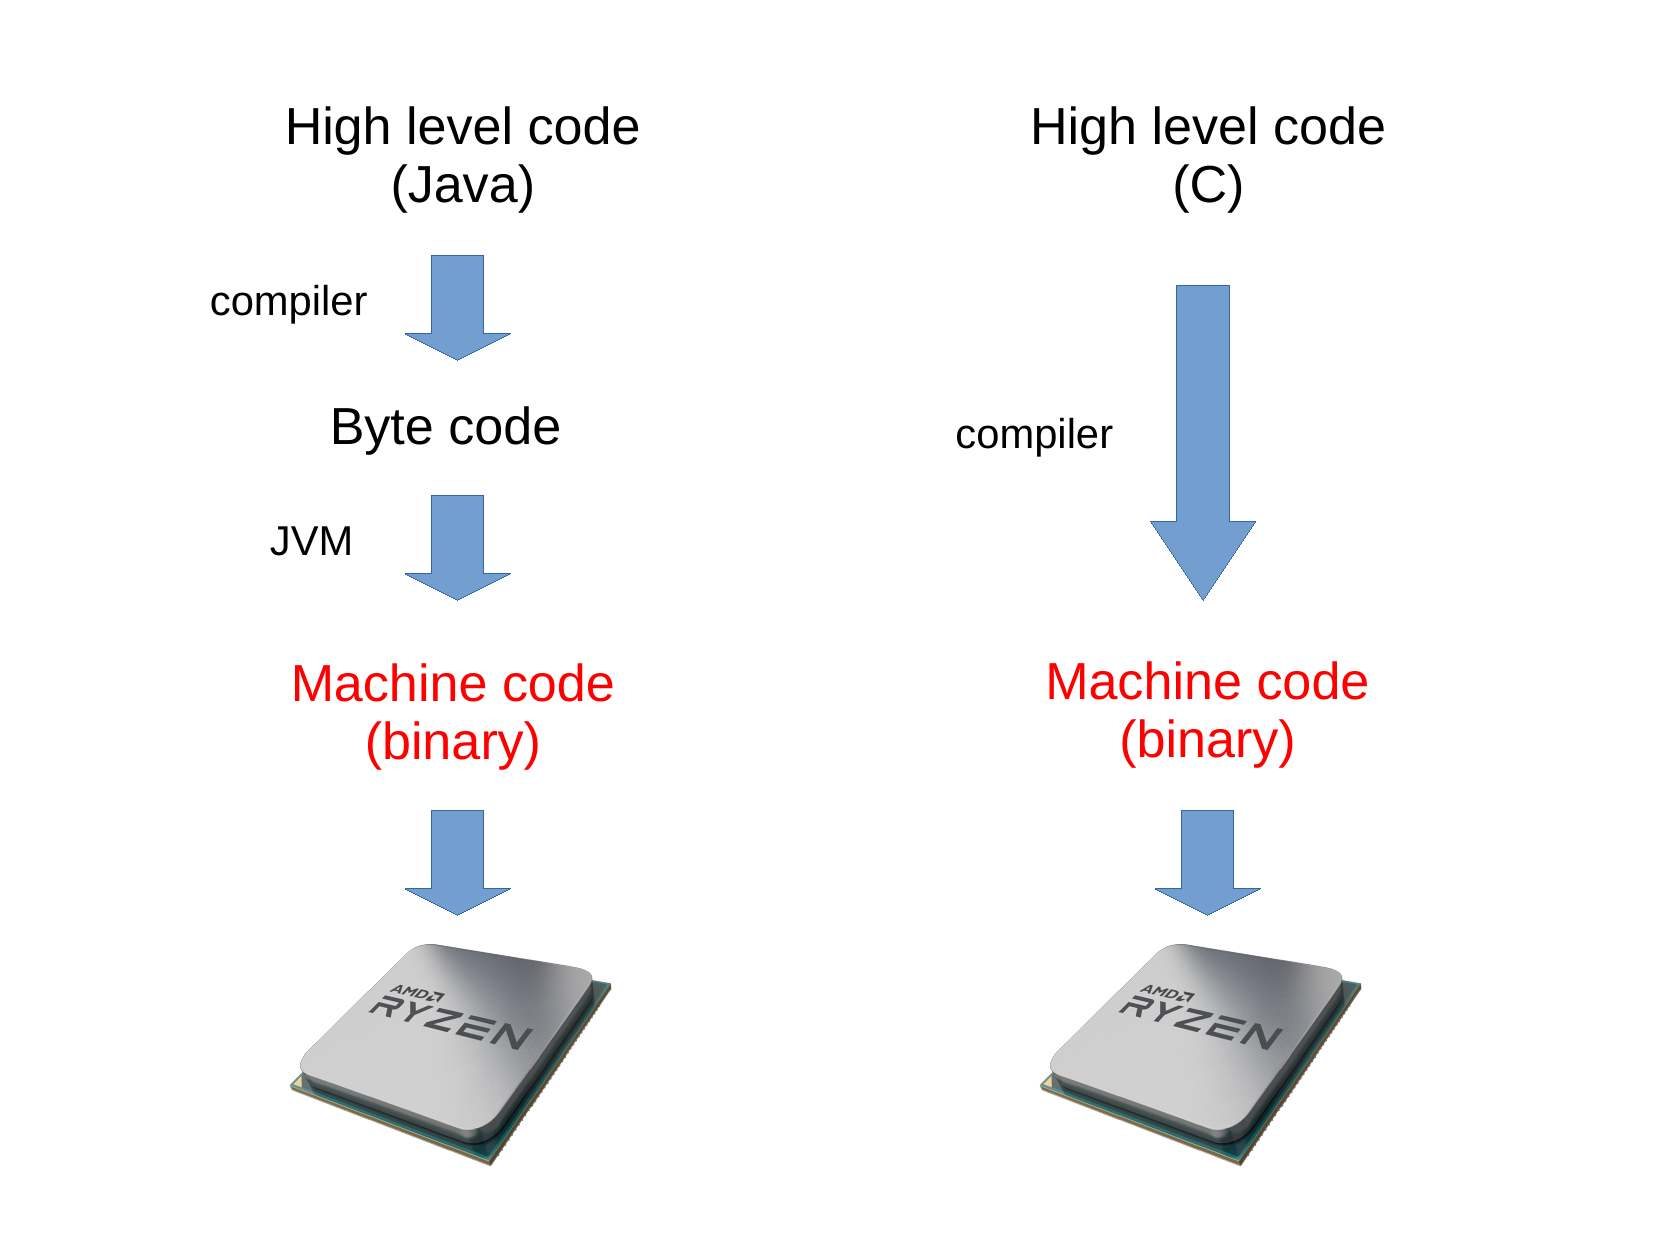

High level code
(Java)
High level code
(C)
compiler
Byte code
compiler
JVM
Machine code
(binary)
Machine code
(binary)